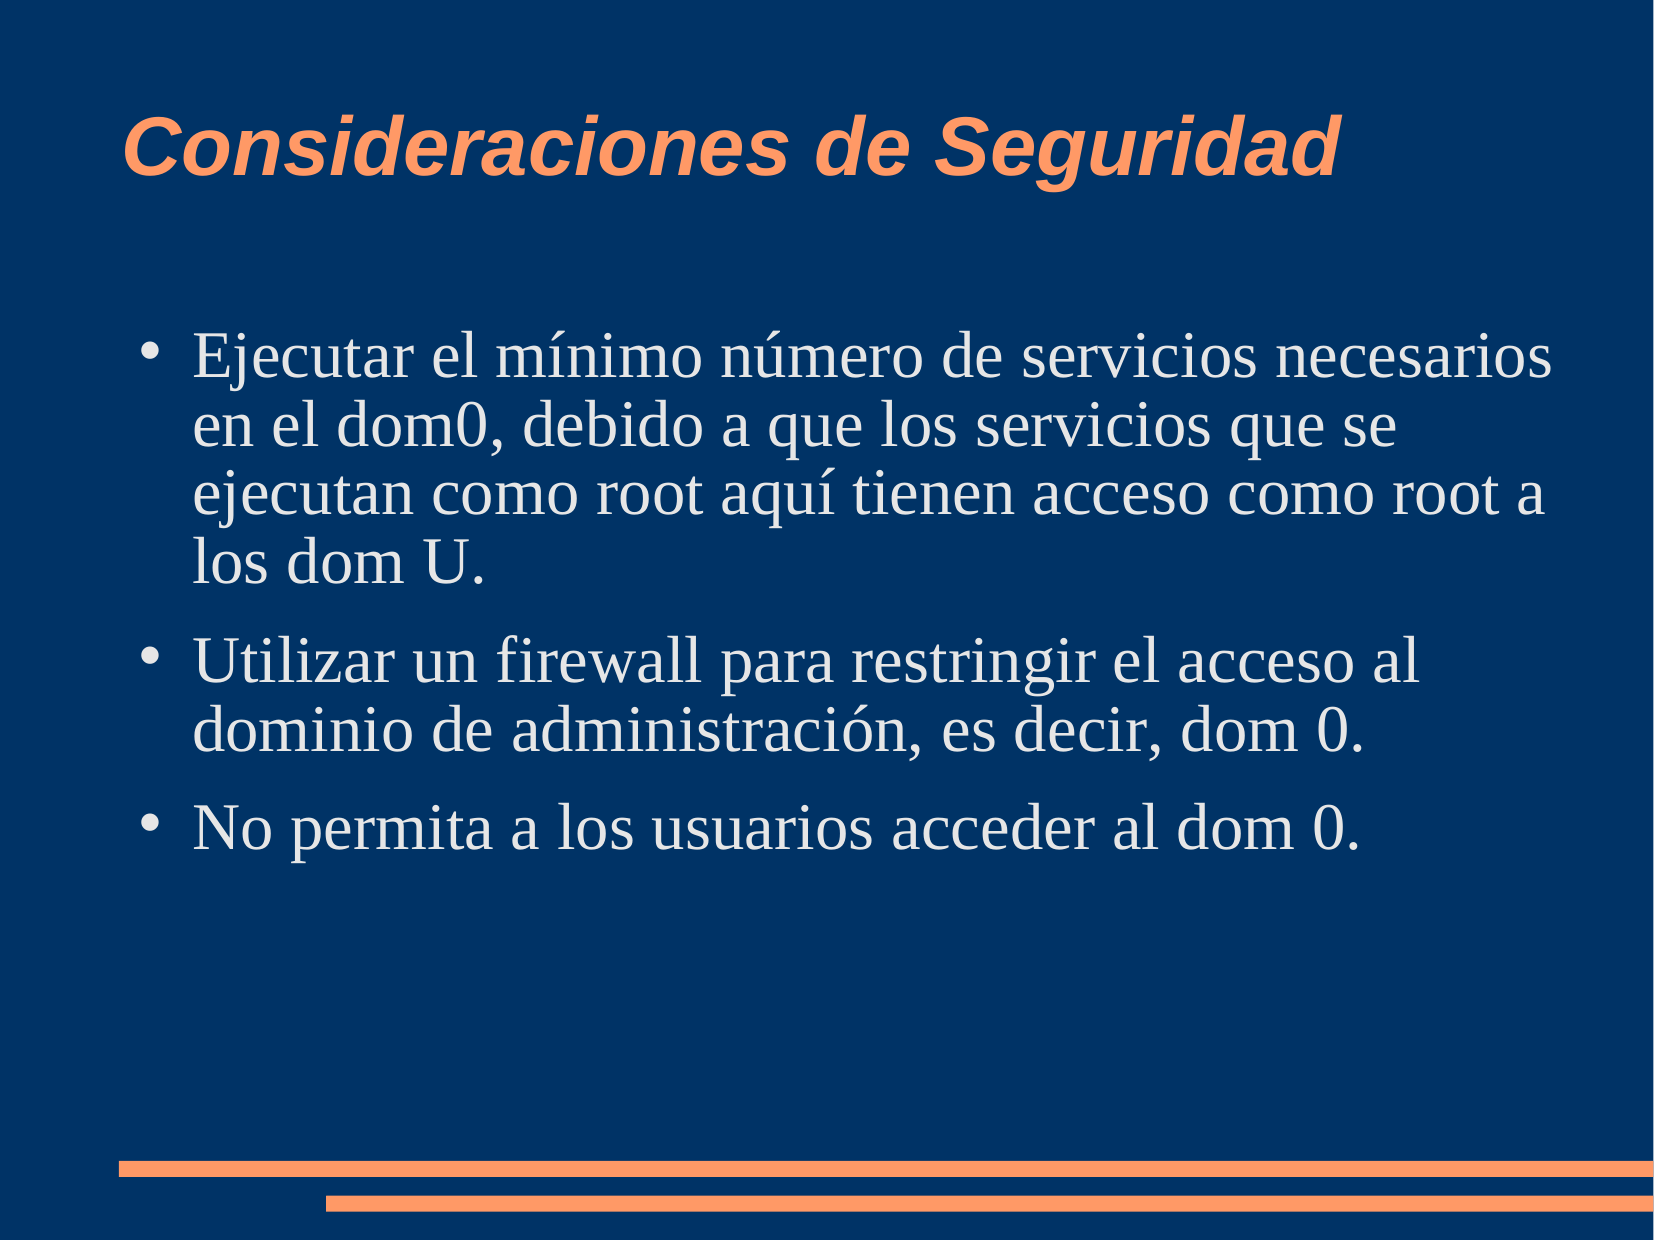

# Consideraciones de Seguridad
Ejecutar el mínimo número de servicios necesarios en el dom0, debido a que los servicios que se ejecutan como root aquí tienen acceso como root a los dom U.
Utilizar un firewall para restringir el acceso al dominio de administración, es decir, dom 0.
No permita a los usuarios acceder al dom 0.